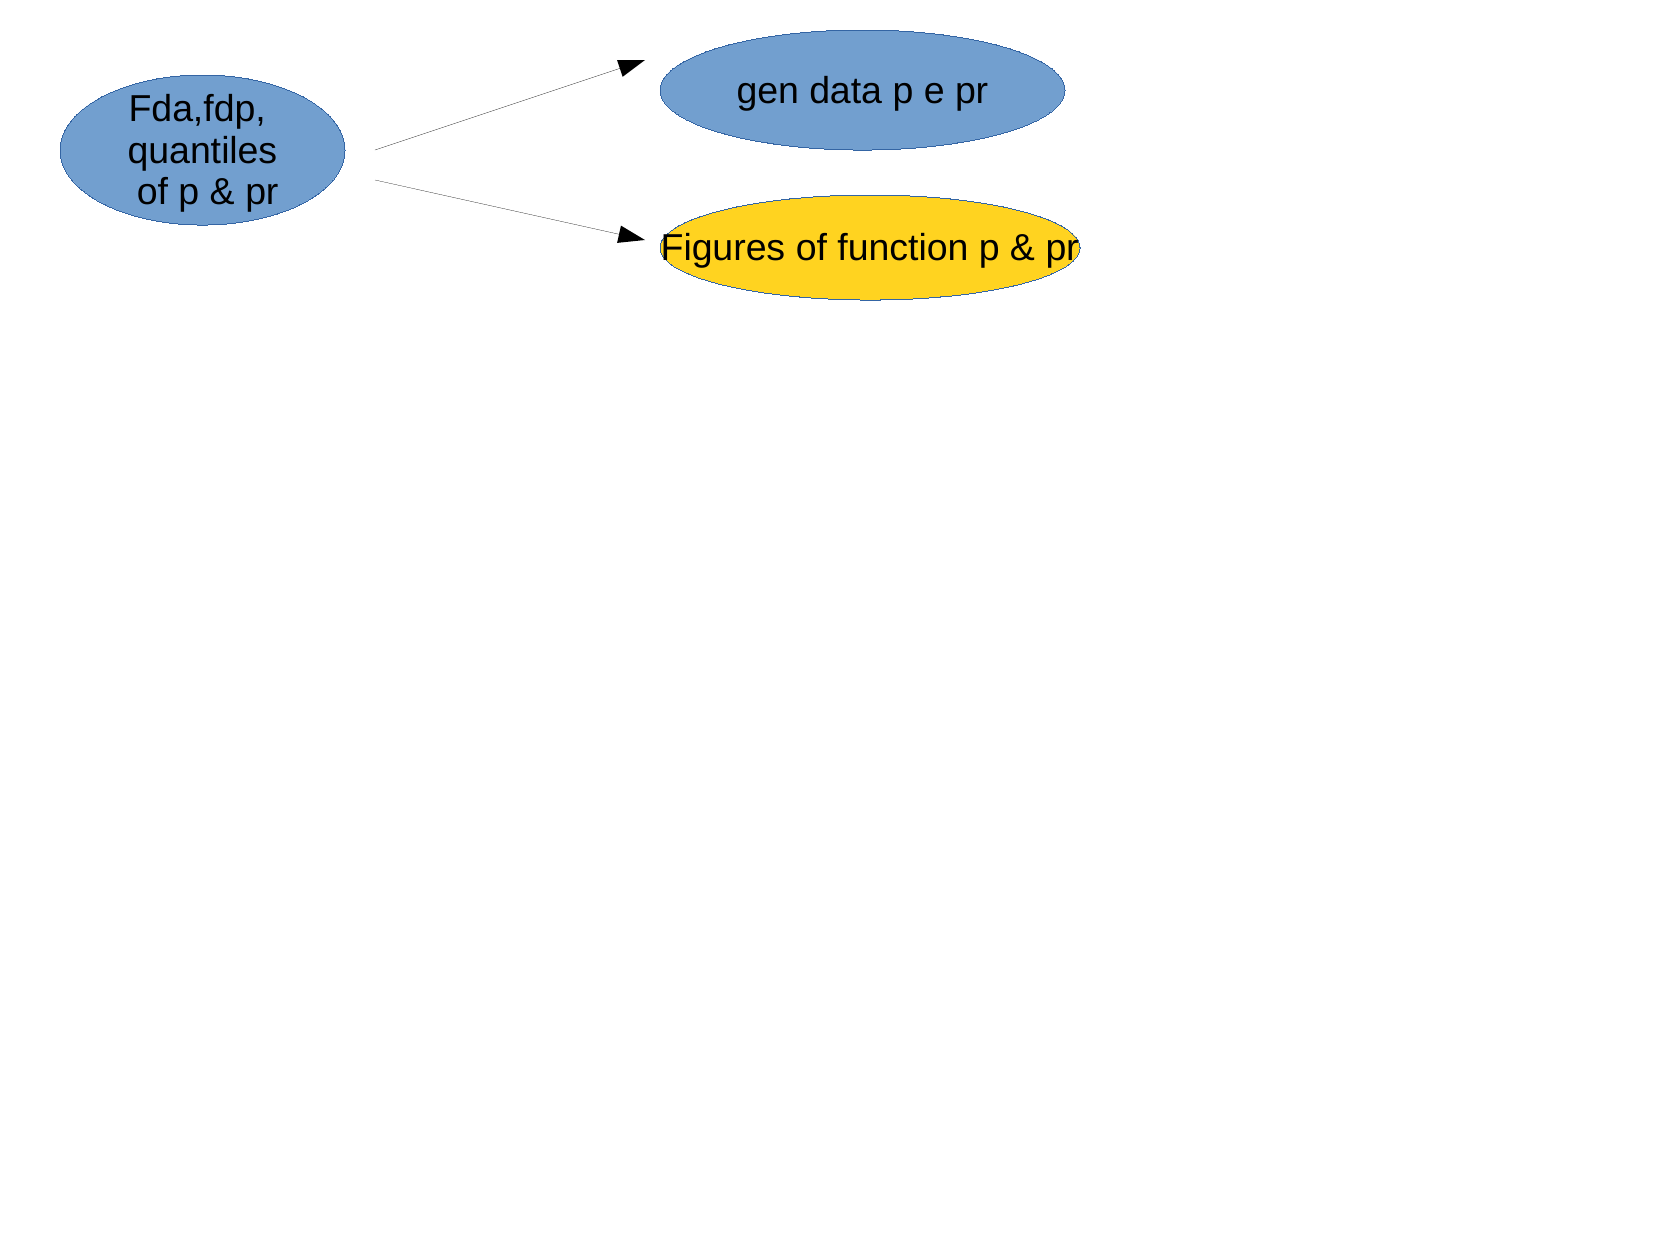

gen data p e pr
Fda,fdp,
quantiles
 of p & pr
Figures of function p & pr